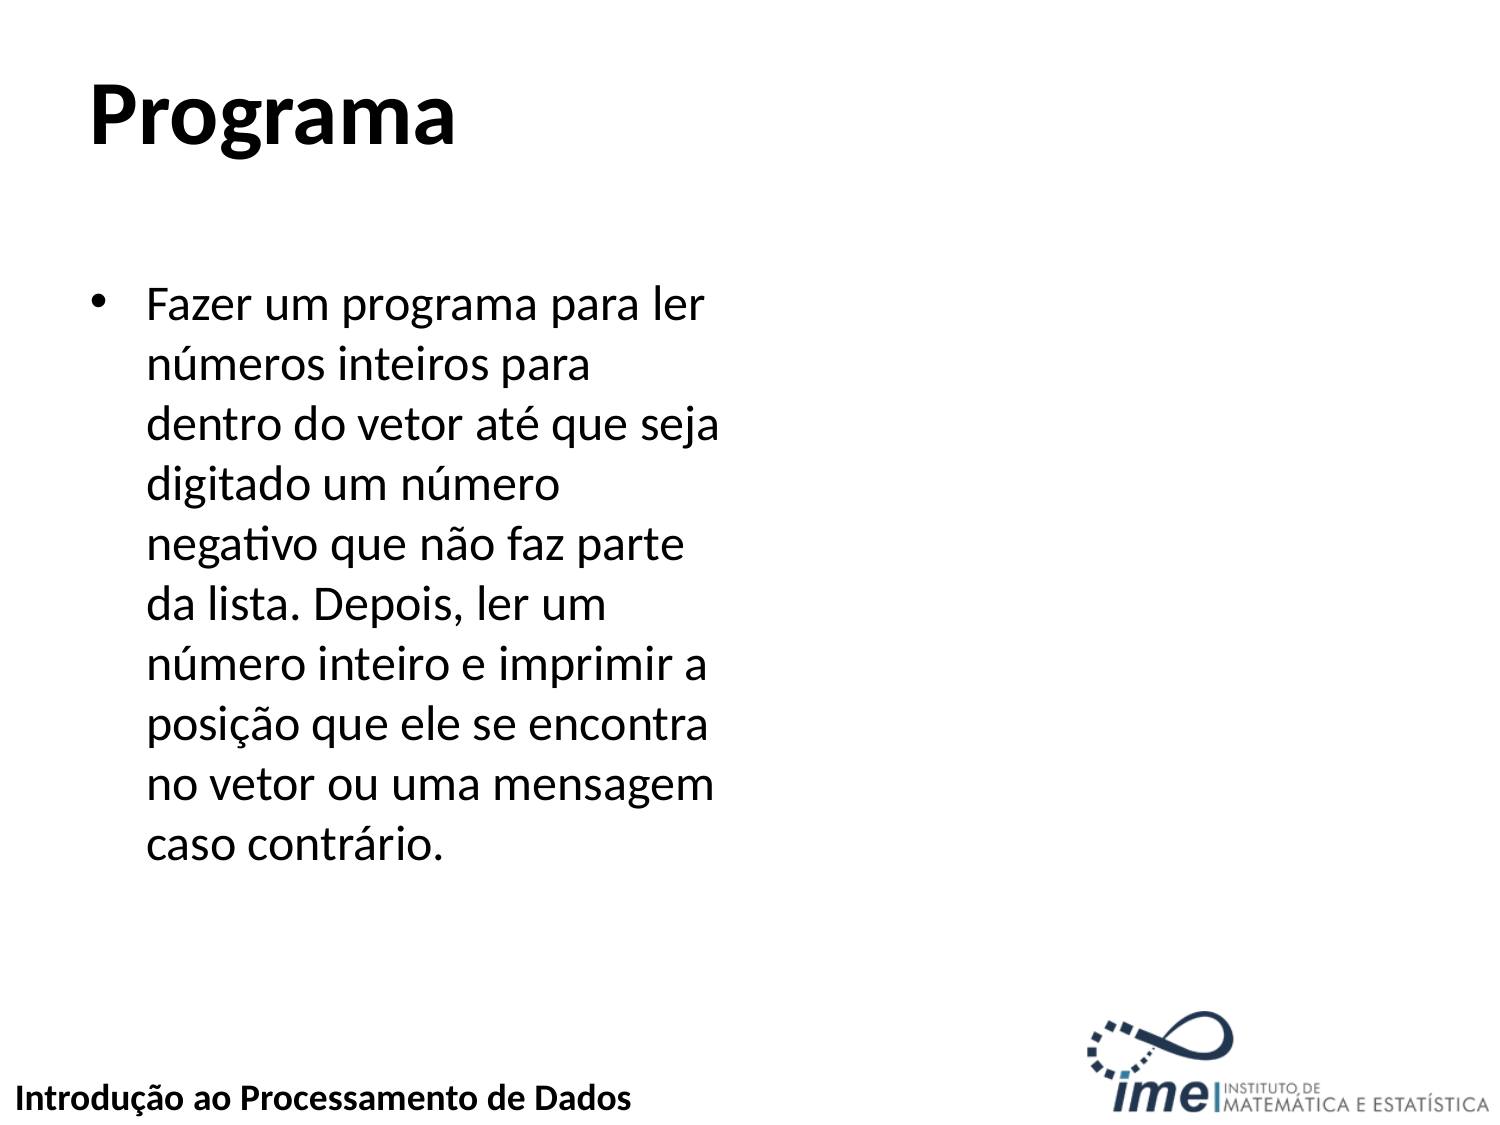

# Programa
Fazer um programa para ler números inteiros para dentro do vetor até que seja digitado um número negativo que não faz parte da lista. Depois, ler um número inteiro e imprimir a posição que ele se encontra no vetor ou uma mensagem caso contrário.